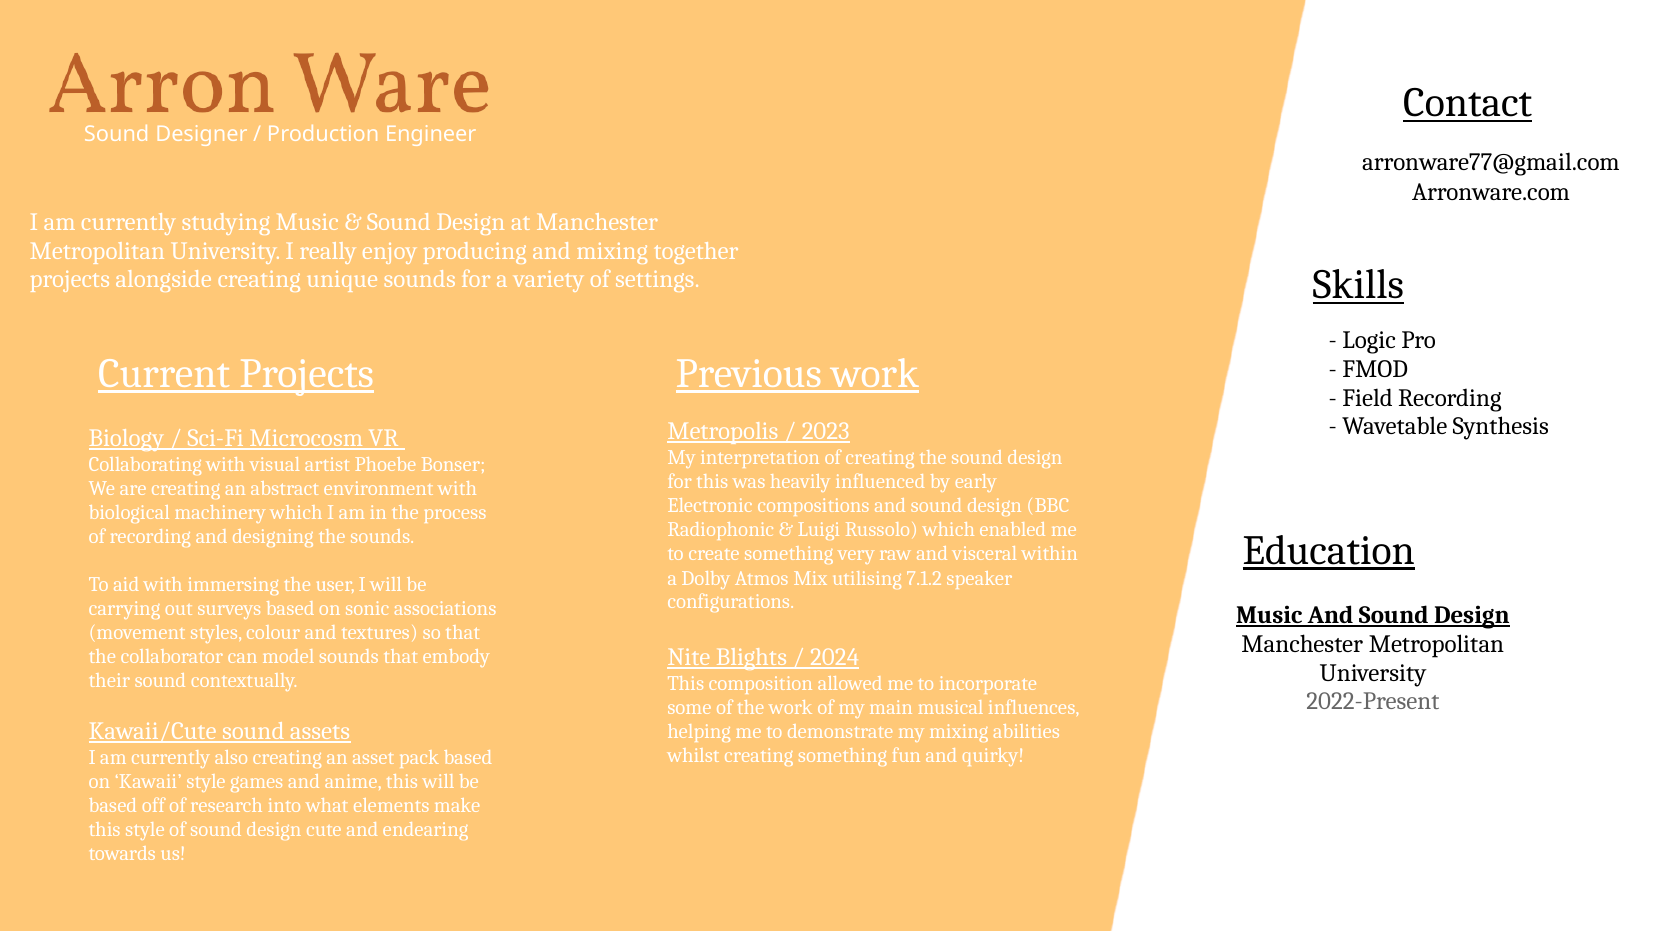

# Contact
Sound Designer / Production Engineer
arronware77@gmail.com
I am currently studying Music & Sound Design at Manchester Metropolitan University. I really enjoy producing and mixing together projects alongside creating unique sounds for a variety of settings.
Arronware.com
Skills
Metropolis / 2023
My interpretation of creating the sound design for this was heavily influenced by early Electronic compositions and sound design (BBC Radiophonic & Luigi Russolo) which enabled me to create something very raw and visceral within a Dolby Atmos Mix utilising 7.1.2 speaker configurations.
Nite Blights / 2024
This composition allowed me to incorporate some of the work of my main musical influences, helping me to demonstrate my mixing abilities whilst creating something fun and quirky!
- Logic Pro
- FMOD
- Field Recording
- Wavetable Synthesis
Current Projects
Previous work
Biology / Sci-Fi Microcosm VR
Collaborating with visual artist Phoebe Bonser; We are creating an abstract environment with biological machinery which I am in the process of recording and designing the sounds.
To aid with immersing the user, I will be carrying out surveys based on sonic associations (movement styles, colour and textures) so that the collaborator can model sounds that embody their sound contextually.
Kawaii/Cute sound assets
I am currently also creating an asset pack based on ‘Kawaii’ style games and anime, this will be based off of research into what elements make this style of sound design cute and endearing towards us!
Education
Music And Sound Design
Manchester Metropolitan University
2022-Present